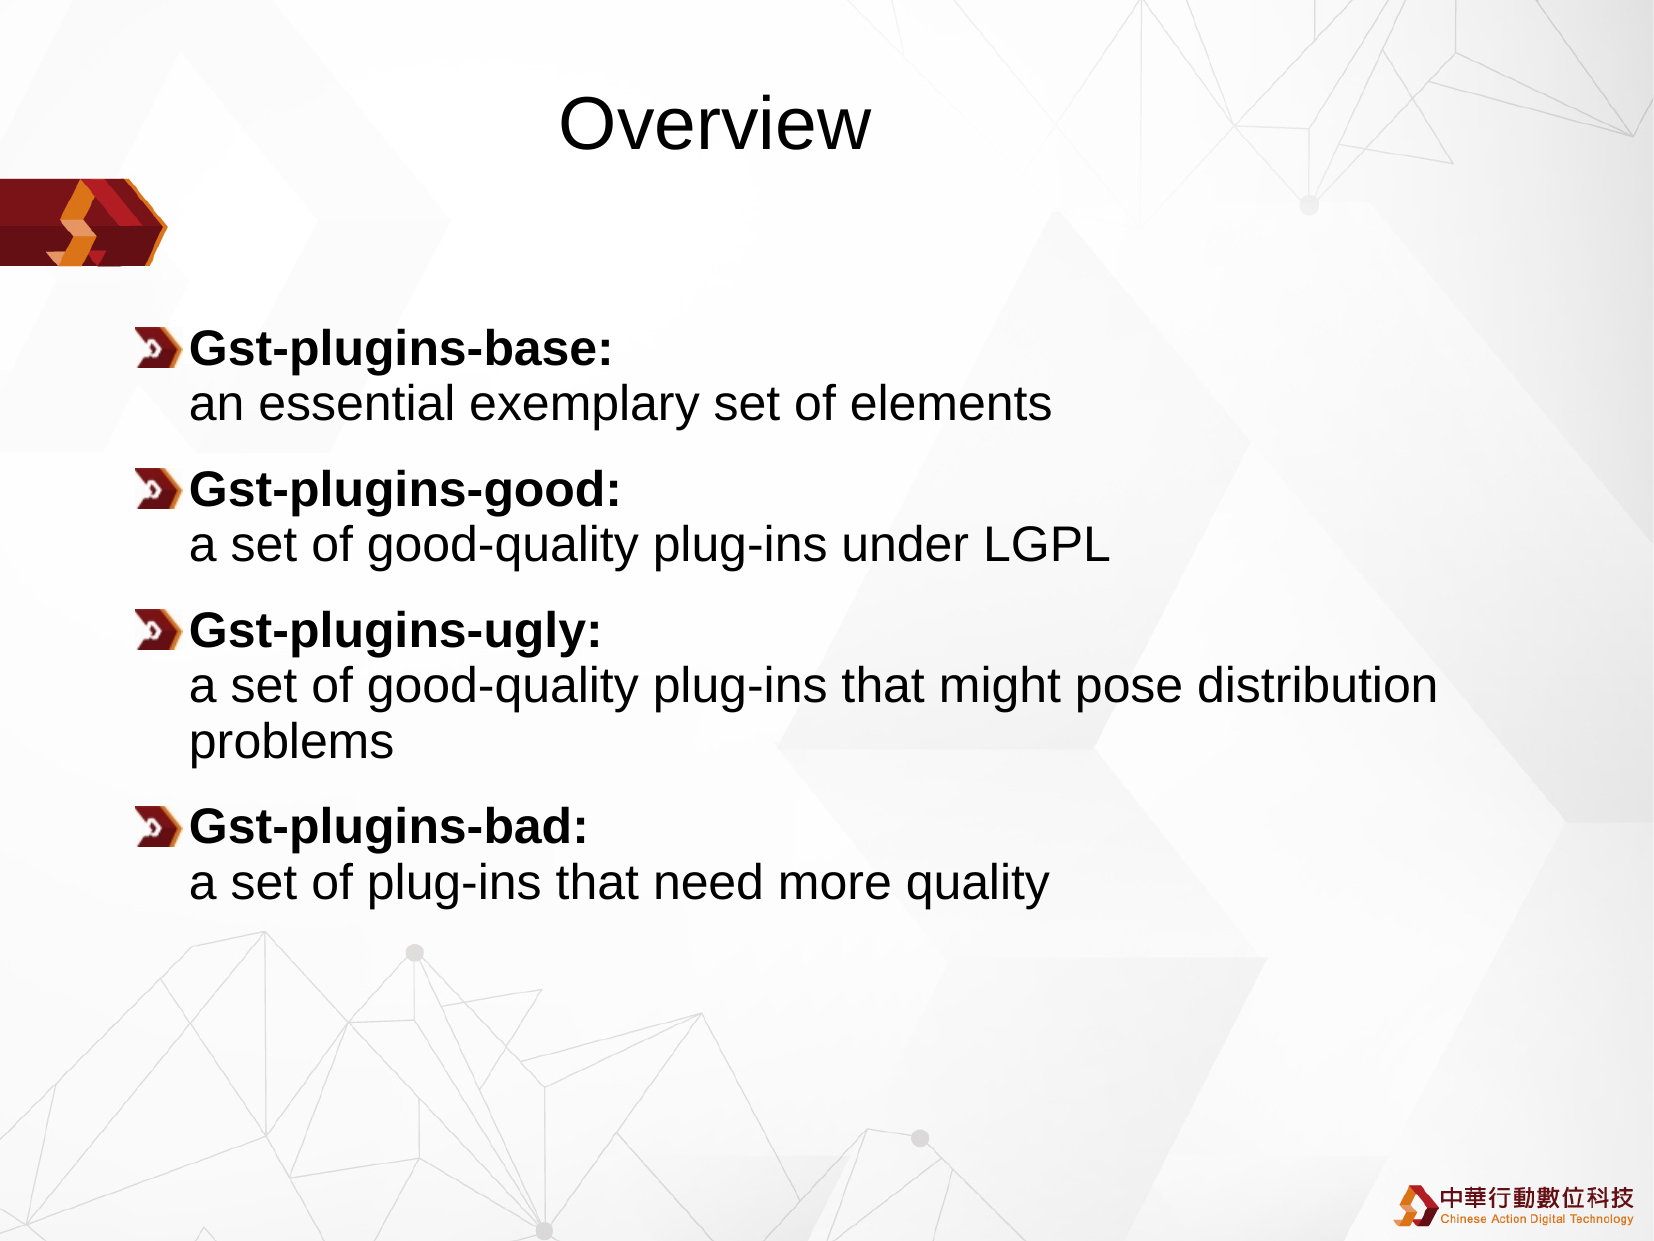

# Overview
Gst-plugins-base:
an essential exemplary set of elements
Gst-plugins-good:
a set of good-quality plug-ins under LGPL
Gst-plugins-ugly:
a set of good-quality plug-ins that might pose distribution problems
Gst-plugins-bad:
a set of plug-ins that need more quality